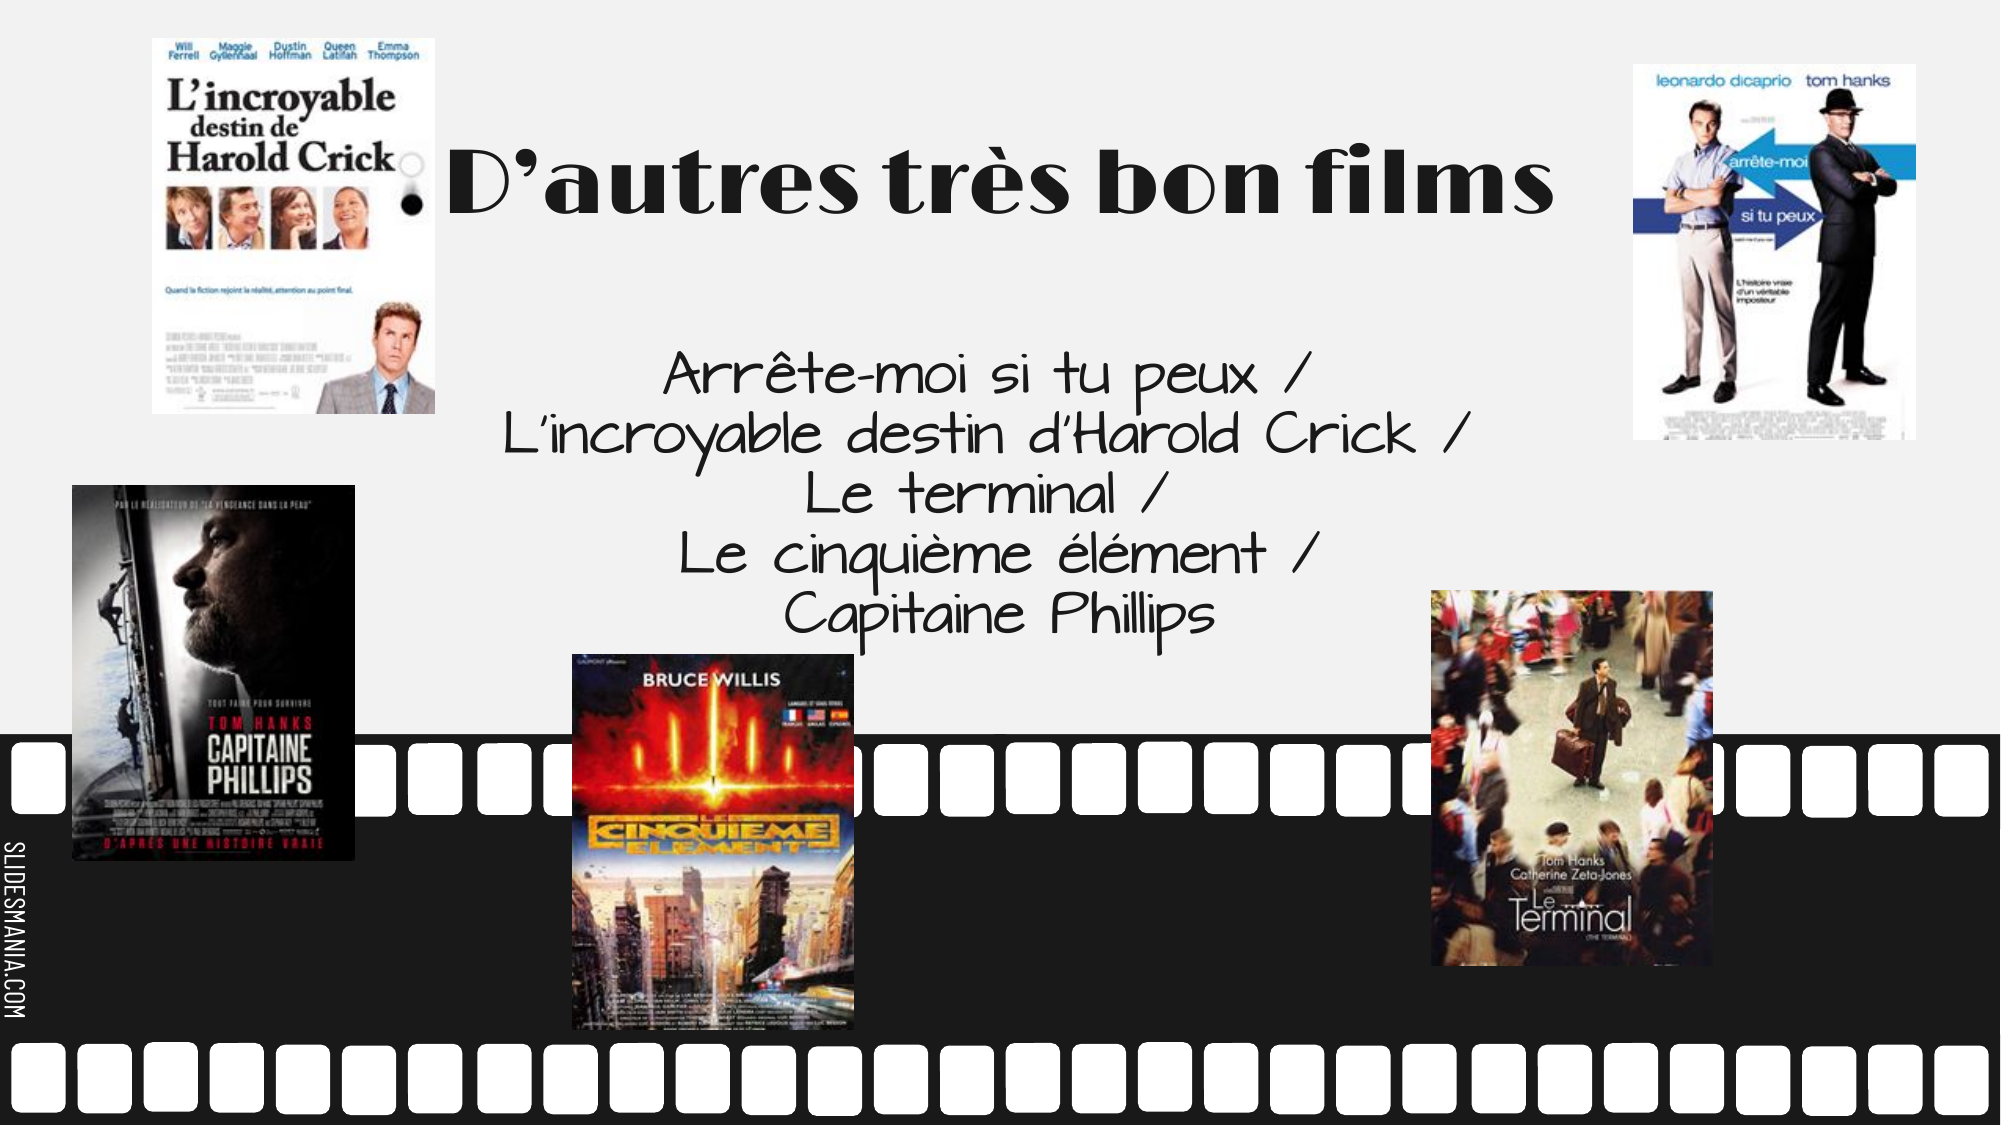

D’autres très bon films
Arrête-moi si tu peux /
L’incroyable destin d’Harold Crick /
Le terminal /
Le cinquième élément /
Capitaine Phillips